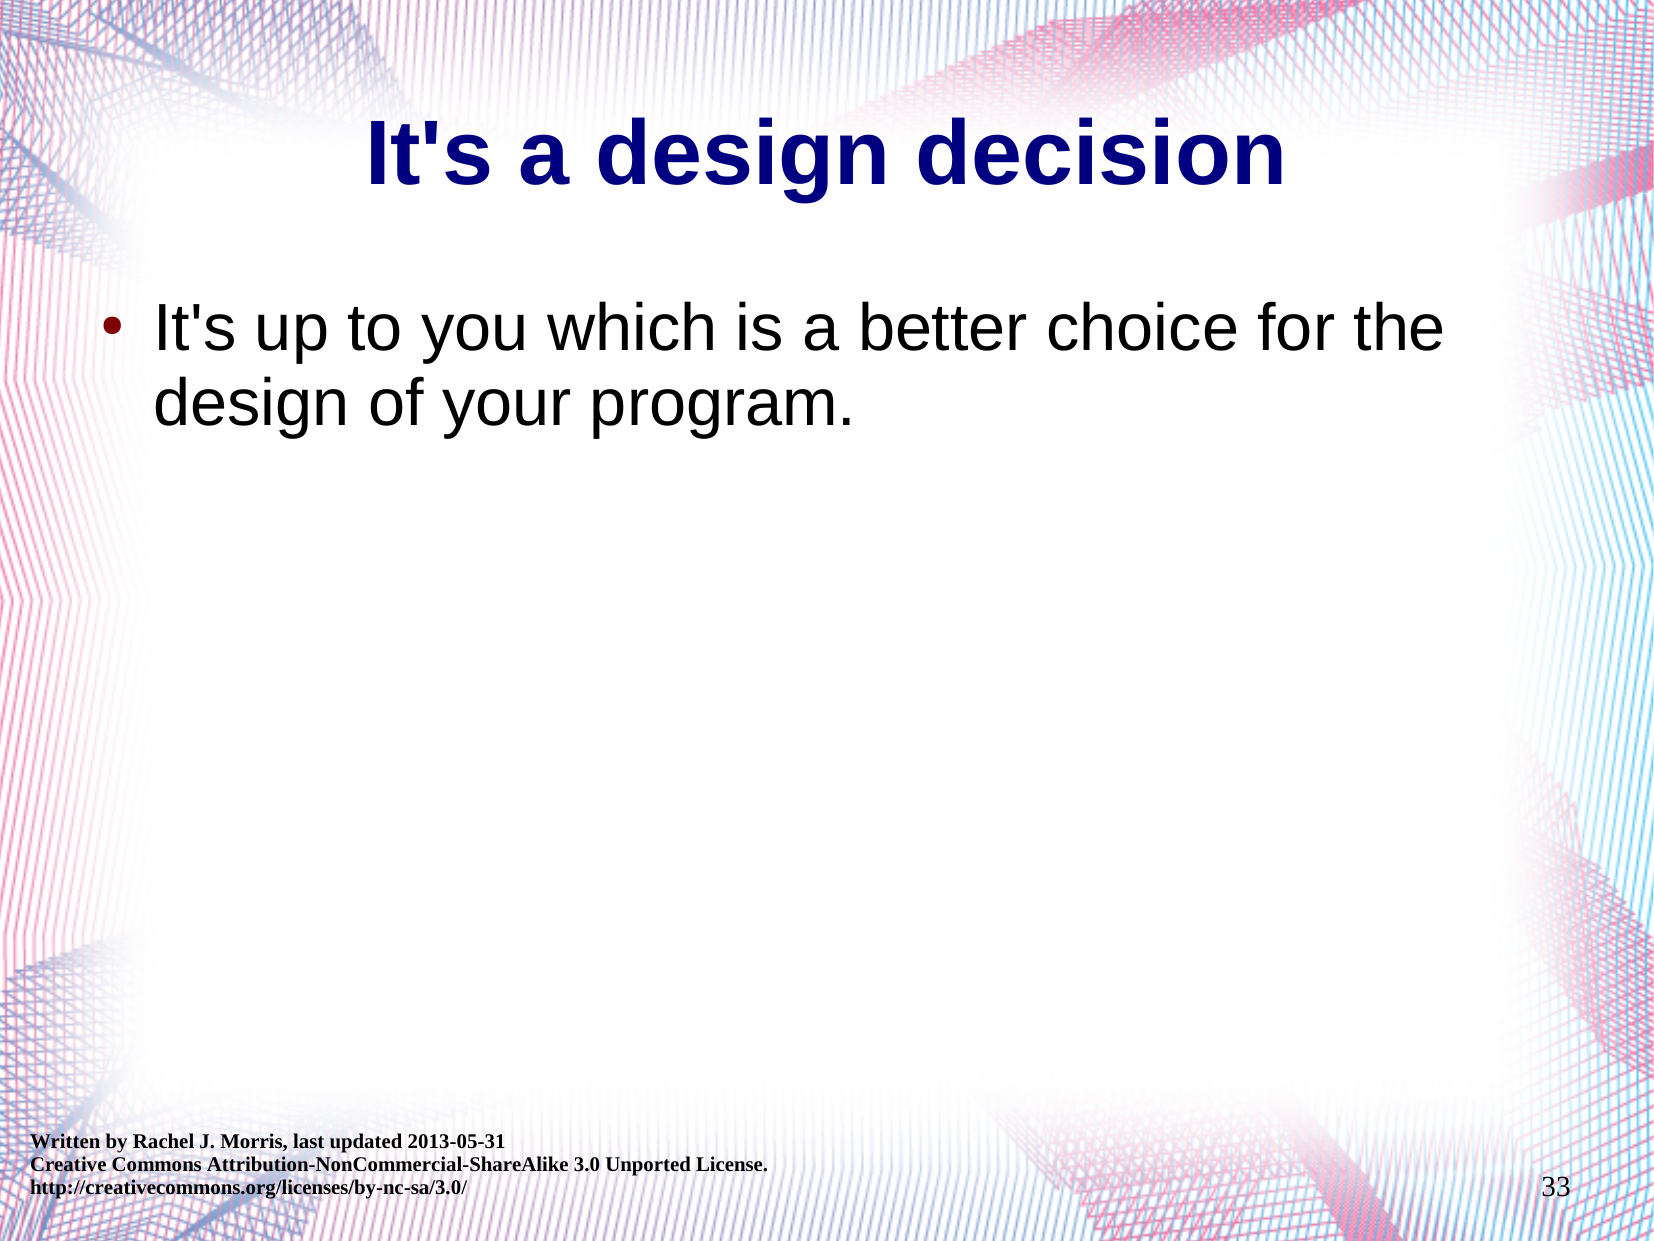

# It's a design decision
It's up to you which is a better choice for the design of your program.
33